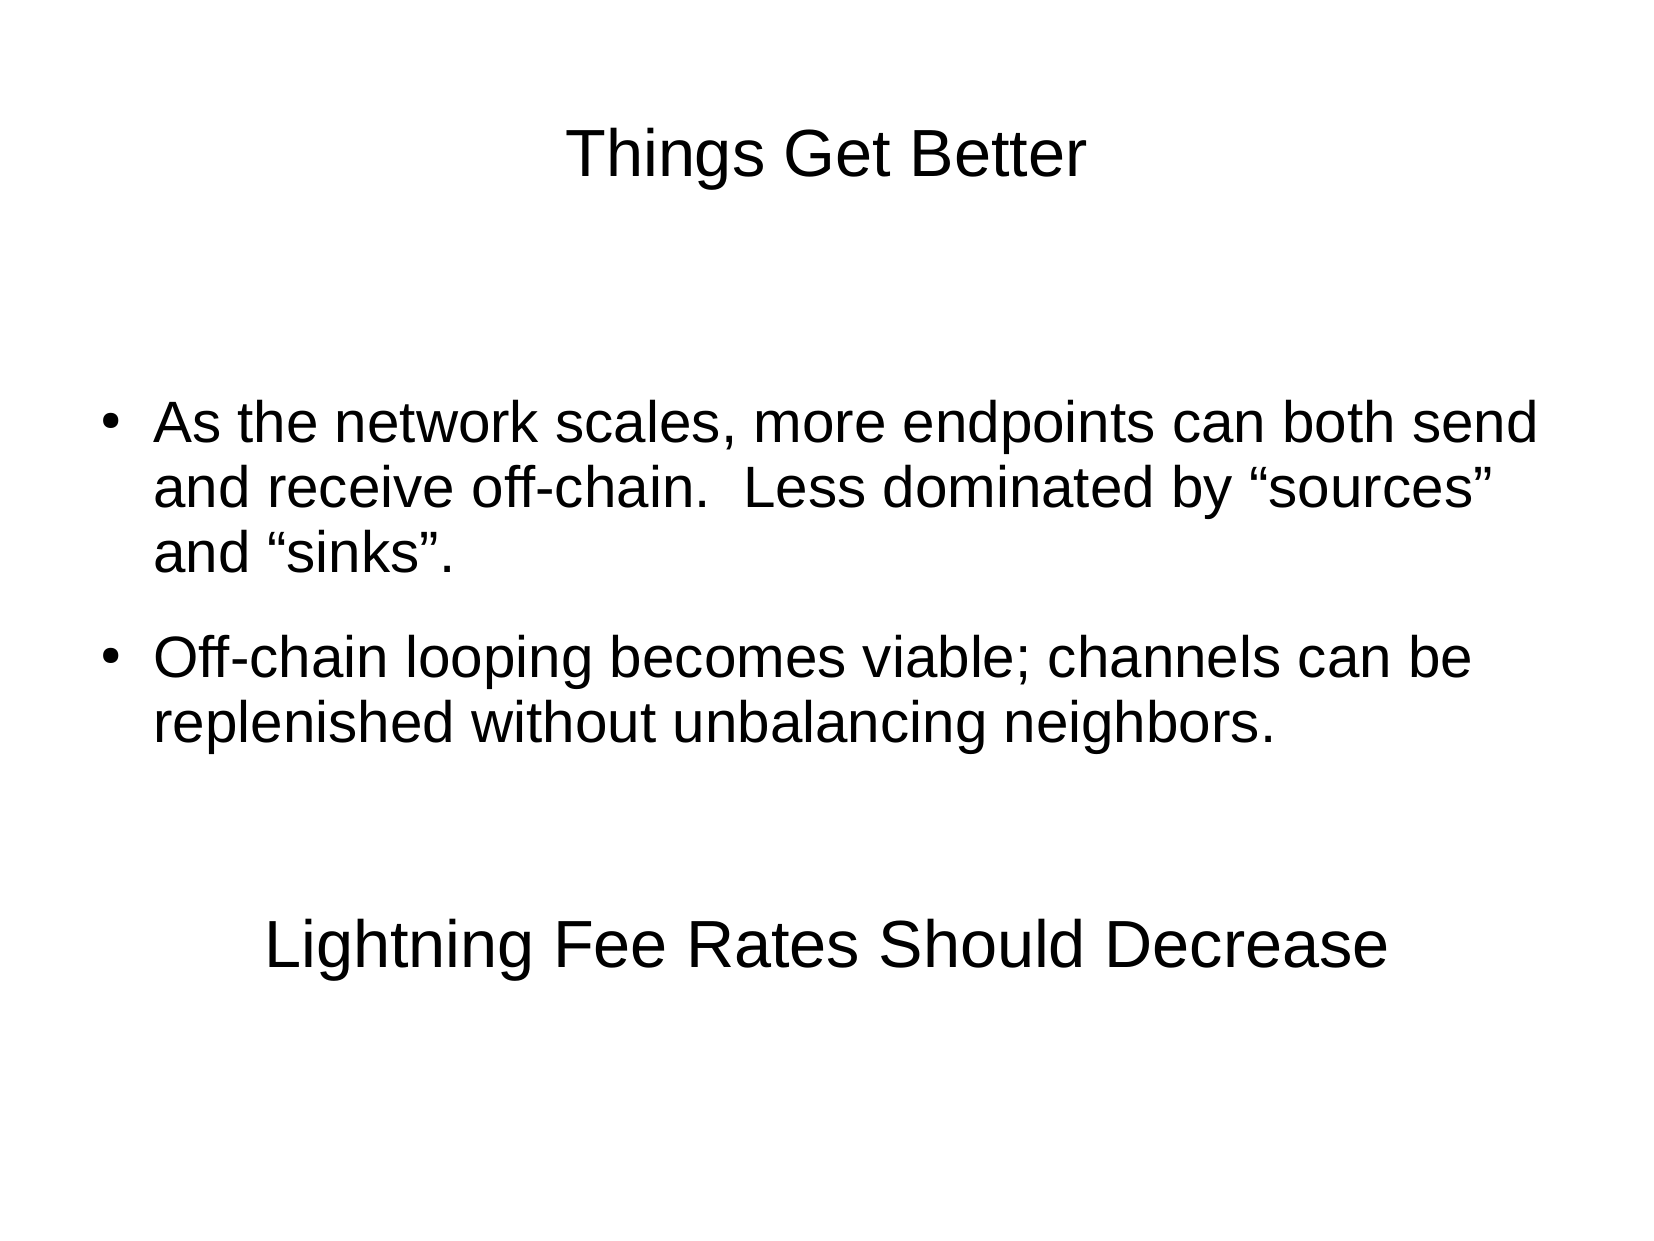

# Things Get Better
As the network scales, more endpoints can both send and receive off-chain. Less dominated by “sources” and “sinks”.
Off-chain looping becomes viable; channels can be replenished without unbalancing neighbors.
Lightning Fee Rates Should Decrease